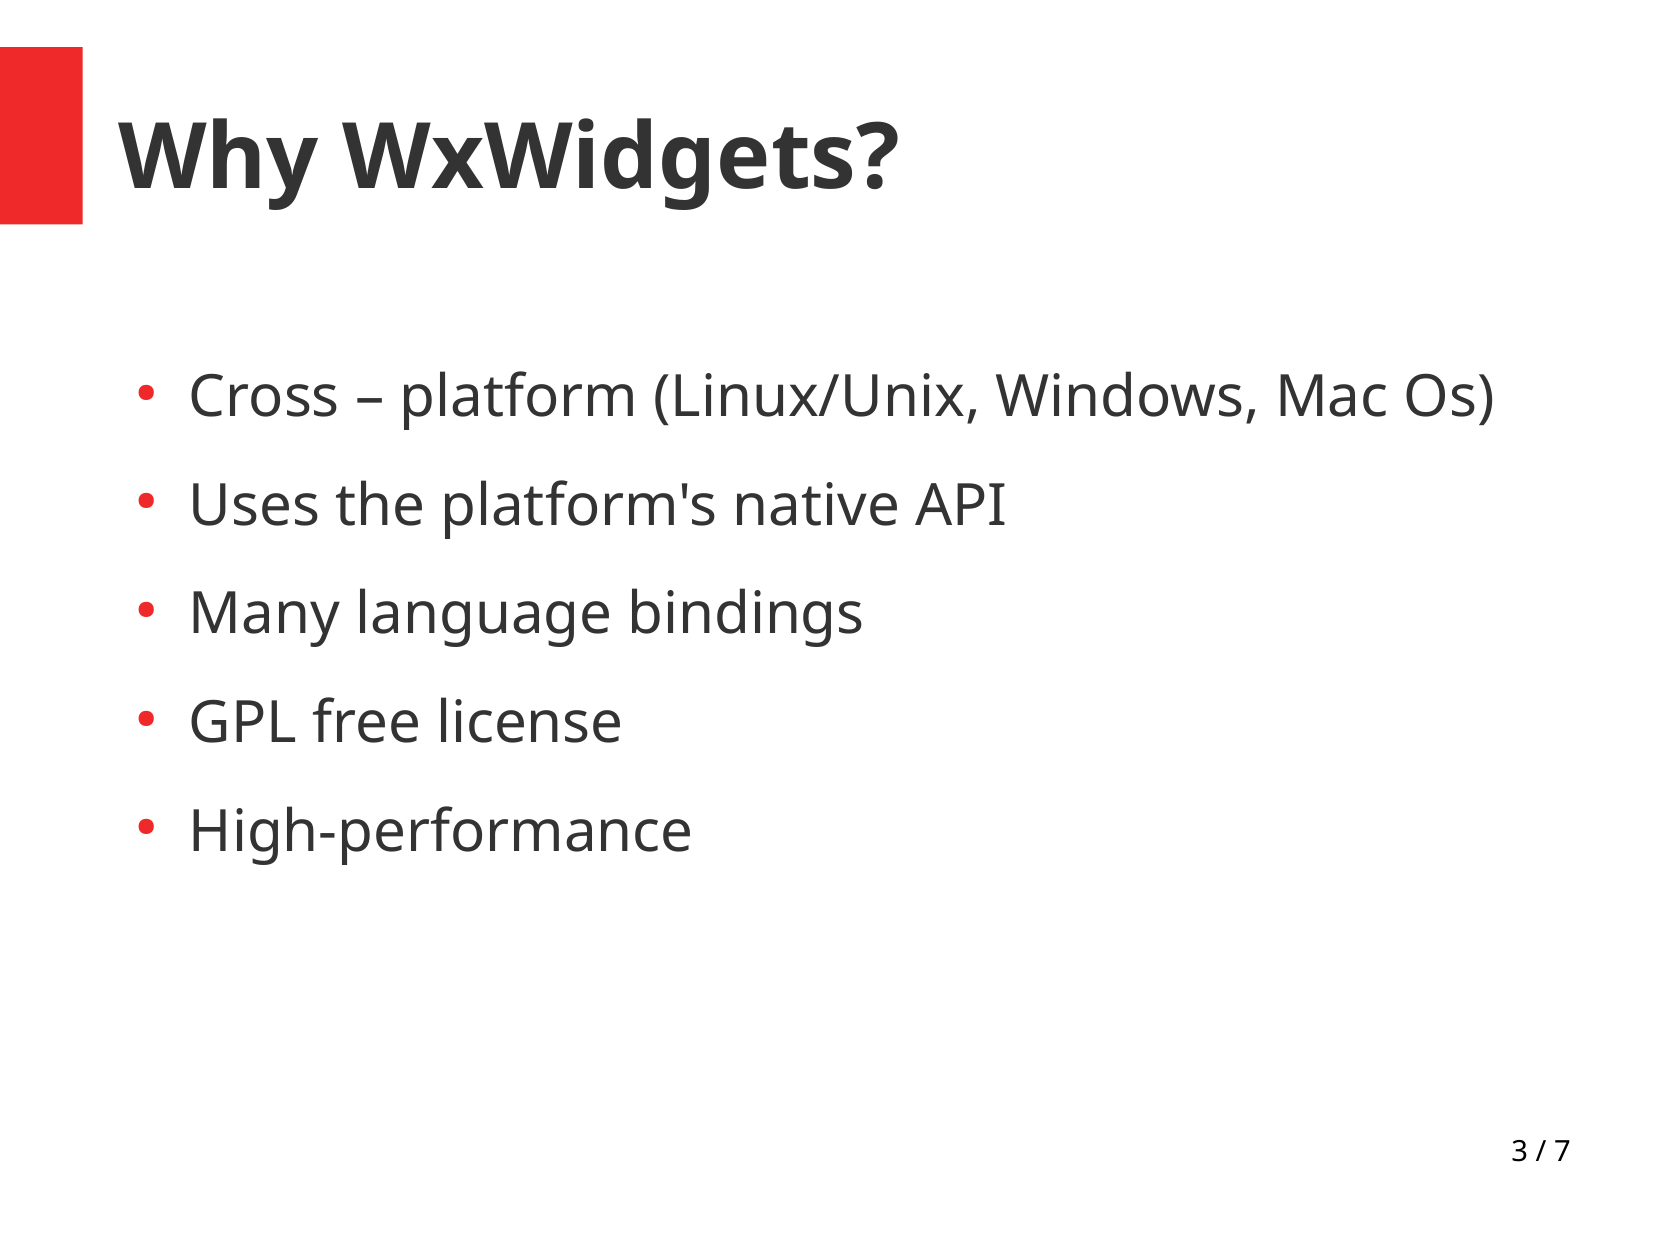

# Why WxWidgets?
Cross – platform (Linux/Unix, Windows, Mac Os)
Uses the platform's native API
Many language bindings
GPL free license
High-performance
3